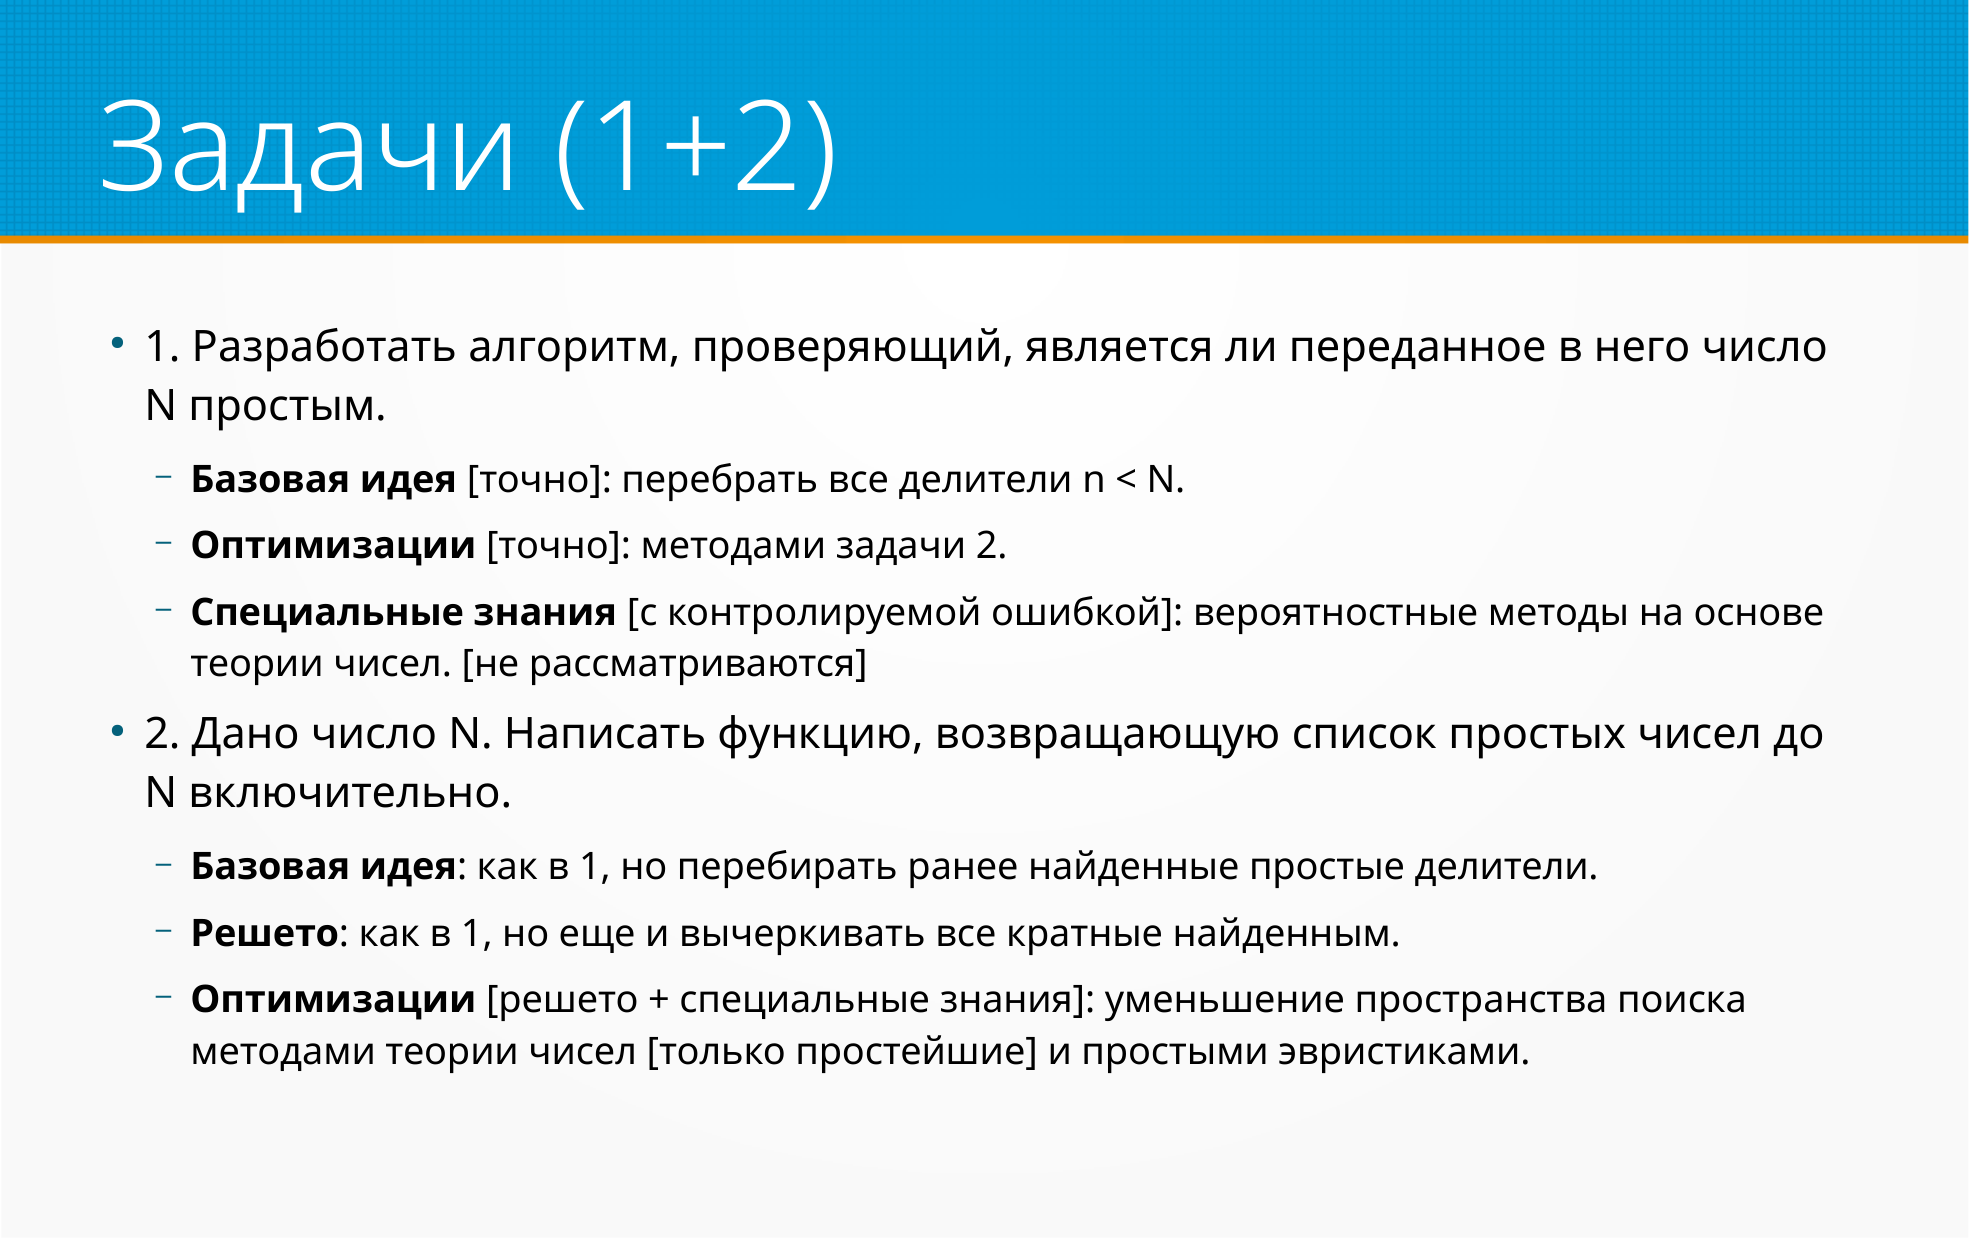

# Задачи (1+2)
1. Разработать алгоритм, проверяющий, является ли переданное в него число N простым.
Базовая идея [точно]: перебрать все делители n < N.
Оптимизации [точно]: методами задачи 2.
Специальные знания [с контролируемой ошибкой]: вероятностные методы на основе теории чисел. [не рассматриваются]
2. Дано число N. Написать функцию, возвращающую список простых чисел до N включительно.
Базовая идея: как в 1, но перебирать ранее найденные простые делители.
Решето: как в 1, но еще и вычеркивать все кратные найденным.
Оптимизации [решето + специальные знания]: уменьшение пространства поиска методами теории чисел [только простейшие] и простыми эвристиками.